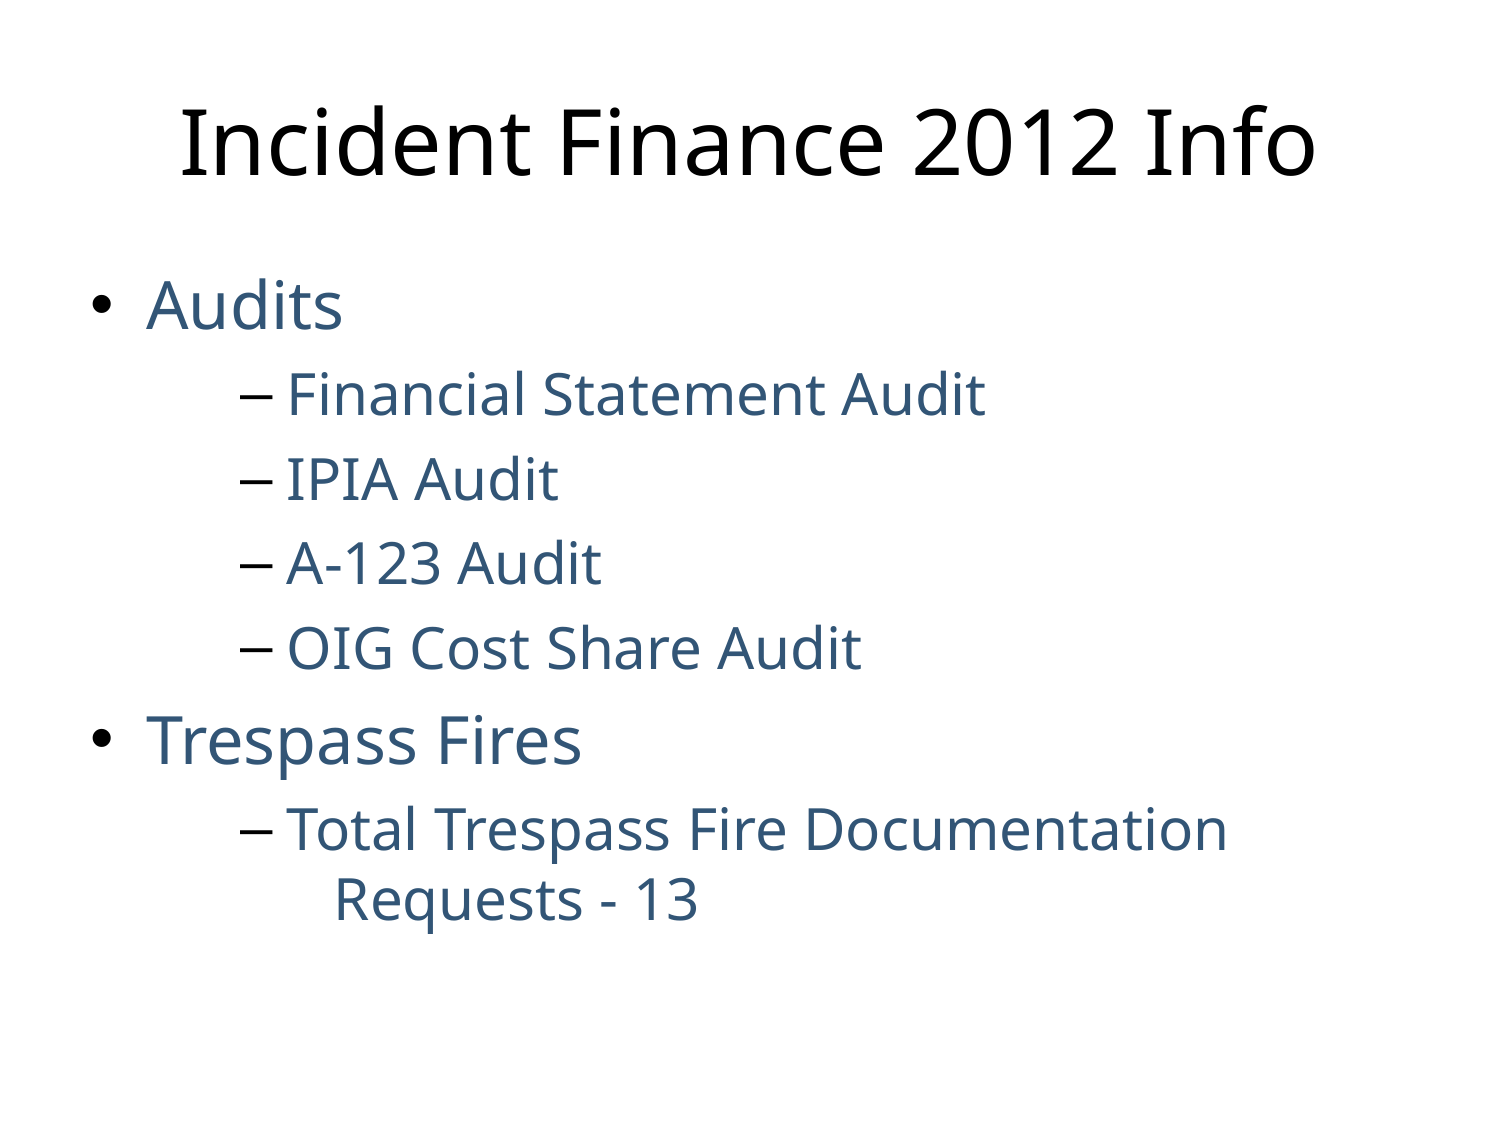

# Incident Finance 2012 Info
Audits
Financial Statement Audit
IPIA Audit
A-123 Audit
OIG Cost Share Audit
Trespass Fires
Total Trespass Fire Documentation Requests - 13